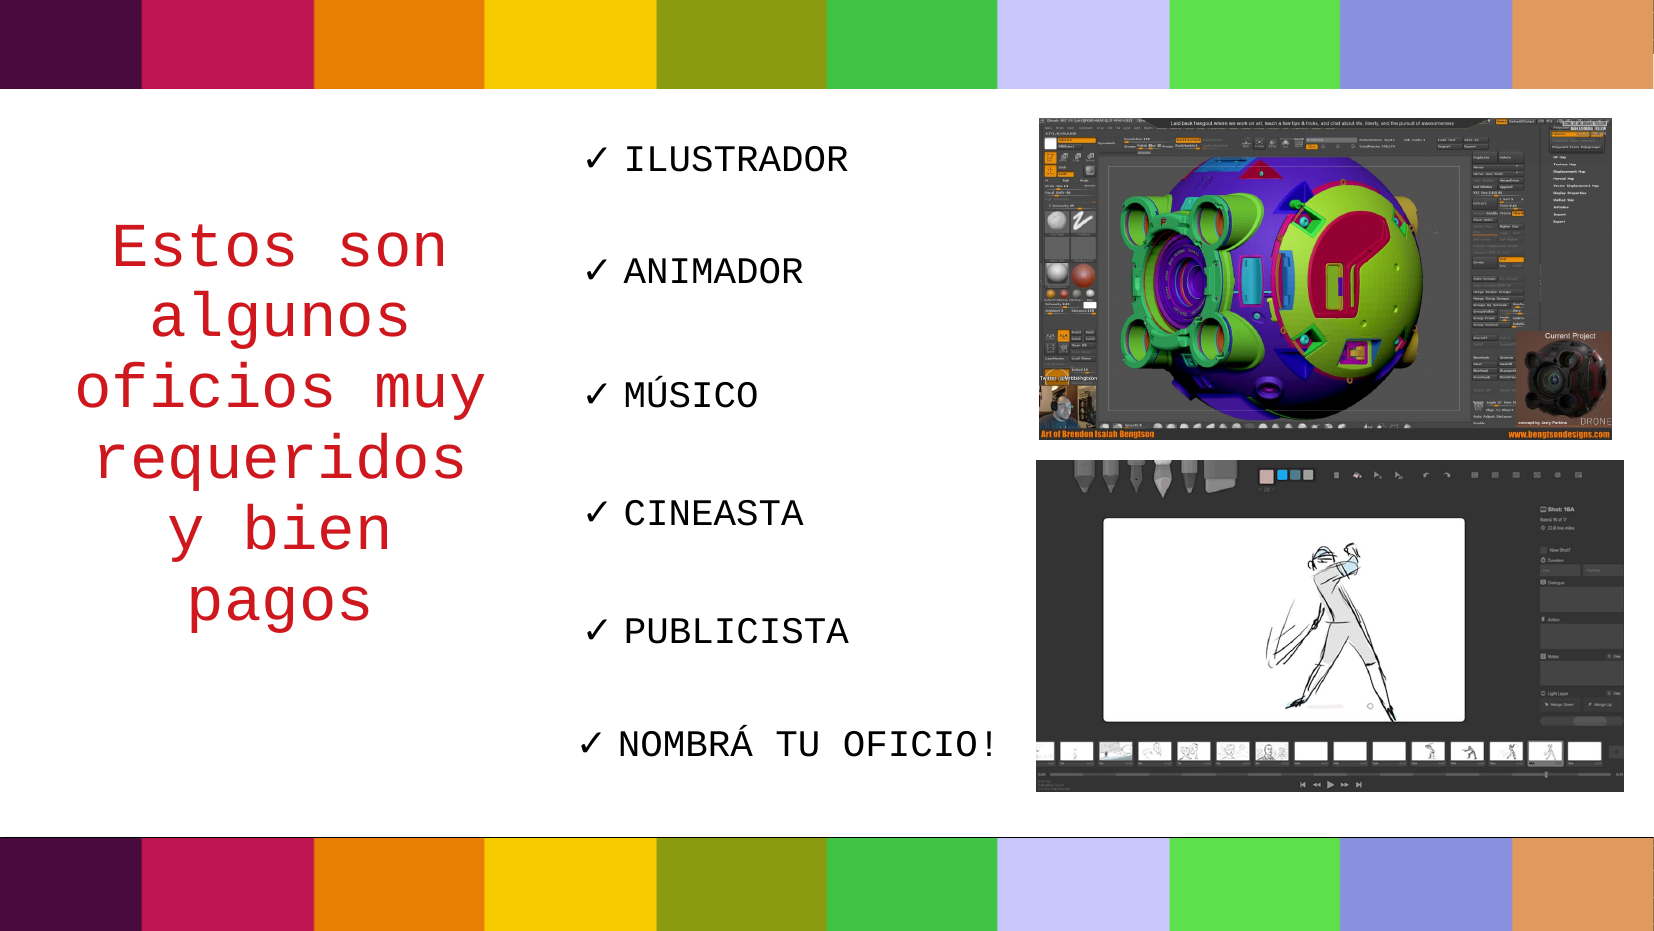

✓ ILUSTRADOR
Estos son algunos oficios muy requeridos y bien pagos
✓ ANIMADOR
✓ MÚSICO
I
✓ CINEASTA
✓ PUBLICISTA
✓ NOMBRÁ TU OFICIO!